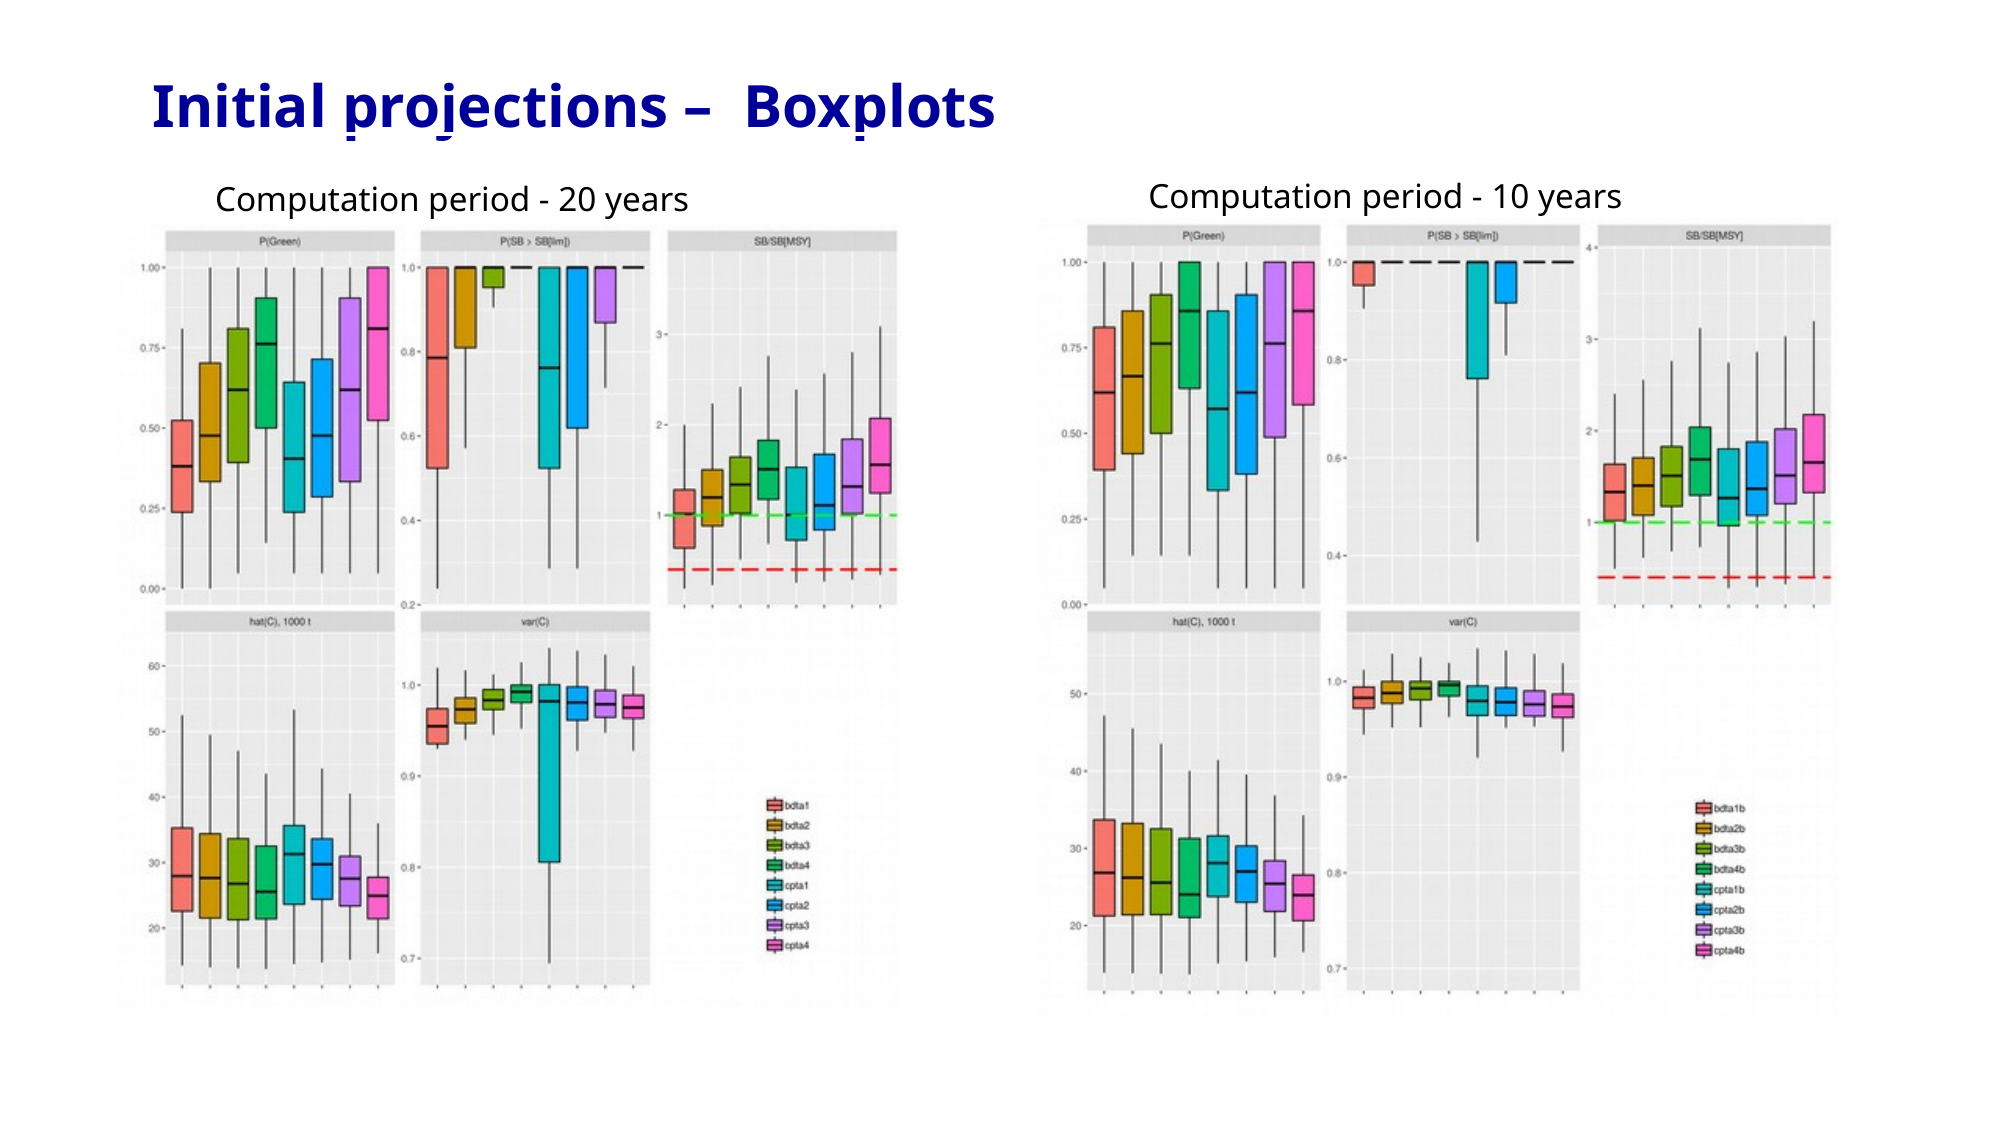

Initial projections – Boxplots
Computation period - 10 years
Computation period - 20 years